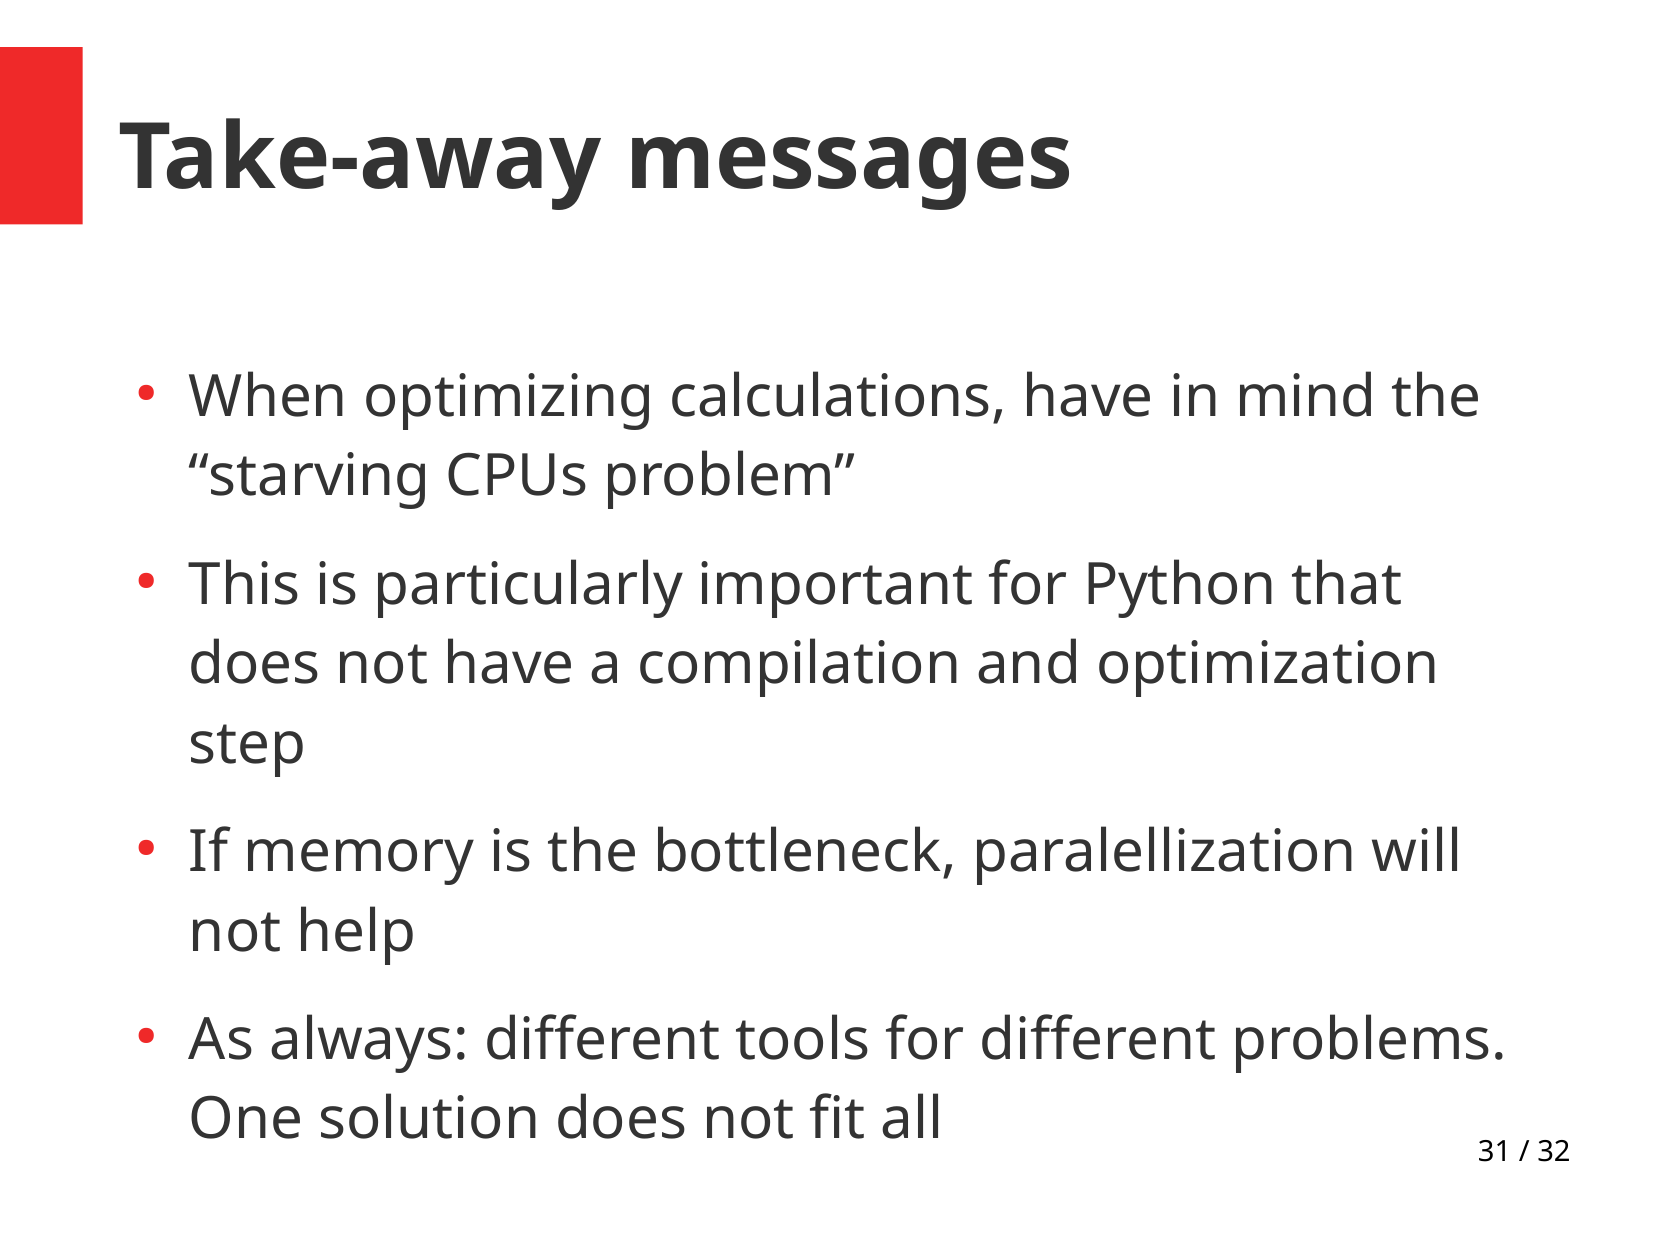

# Take-away messages
When optimizing calculations, have in mind the “starving CPUs problem”
This is particularly important for Python that does not have a compilation and optimization step
If memory is the bottleneck, paralellization will not help
As always: different tools for different problems. One solution does not fit all
31